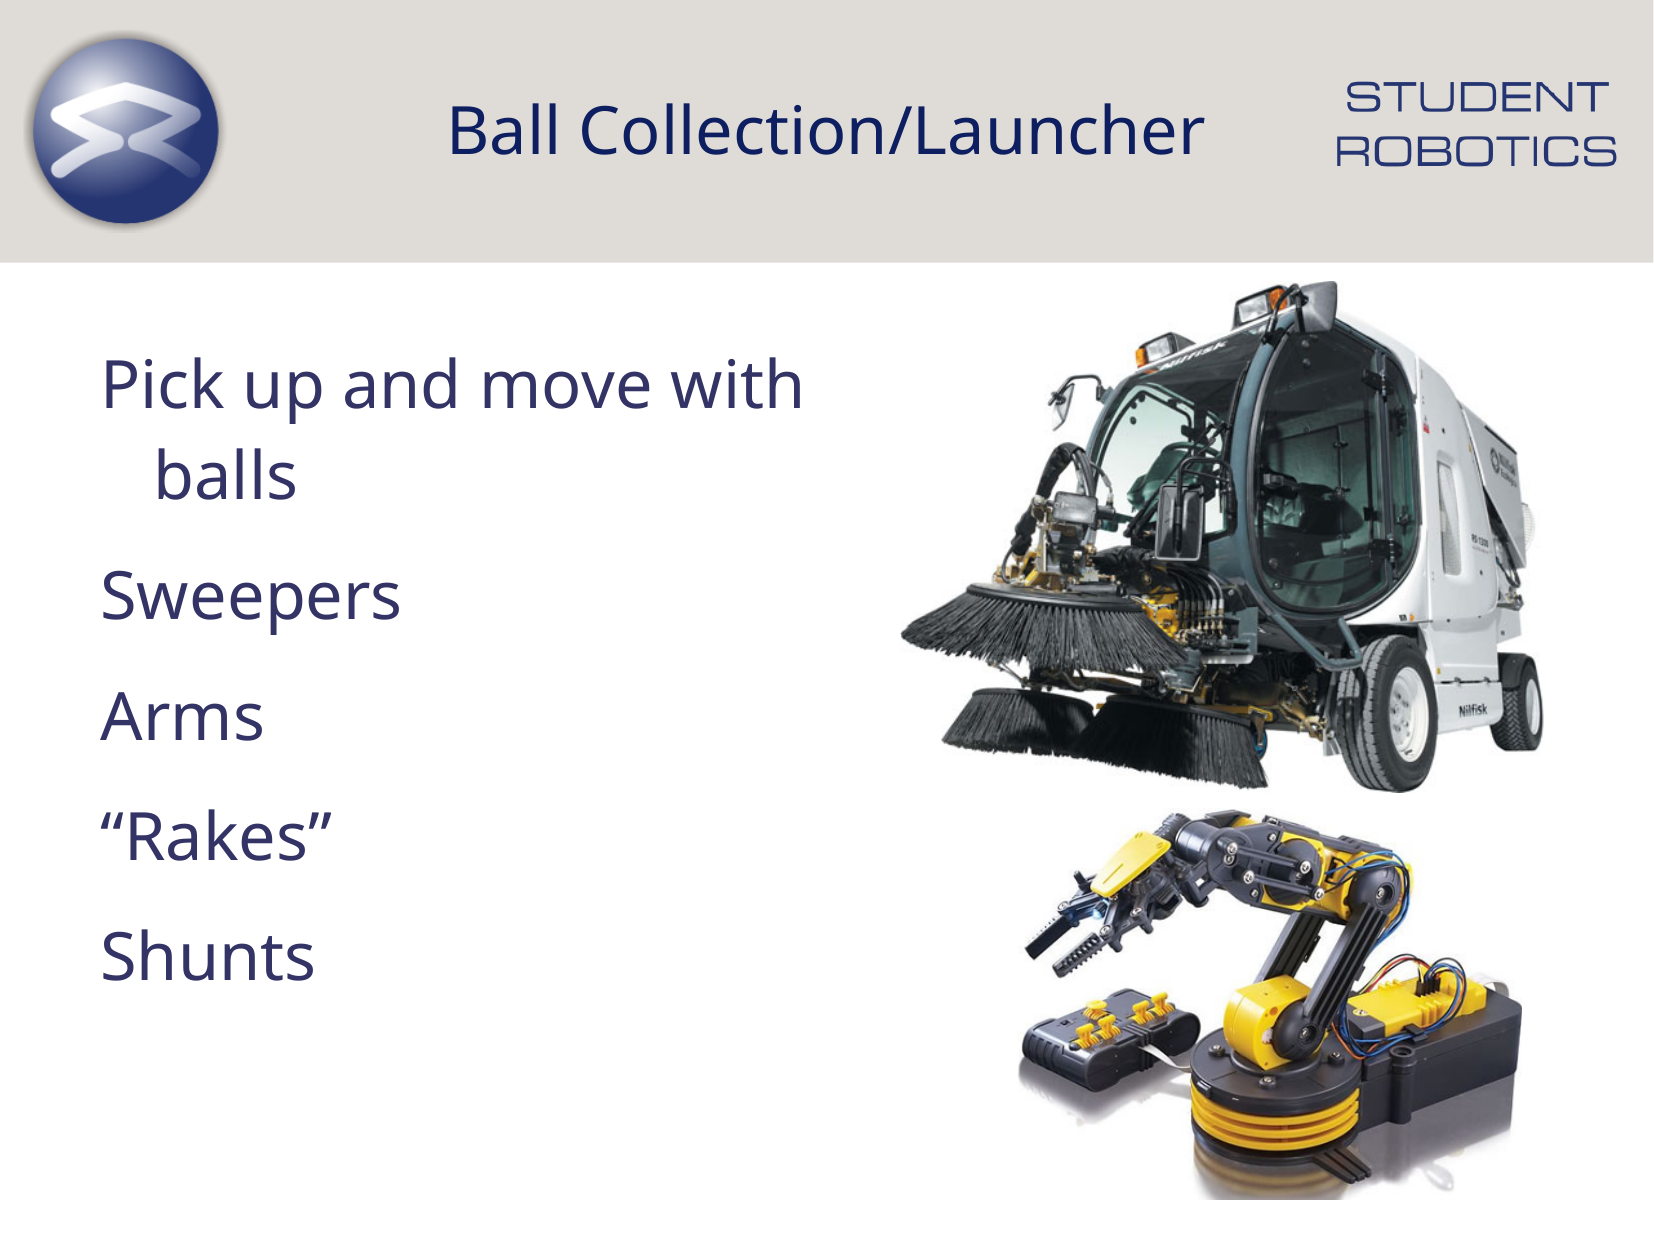

# Ball Collection/Launcher
Pick up and move with balls
Sweepers
Arms
“Rakes”
Shunts